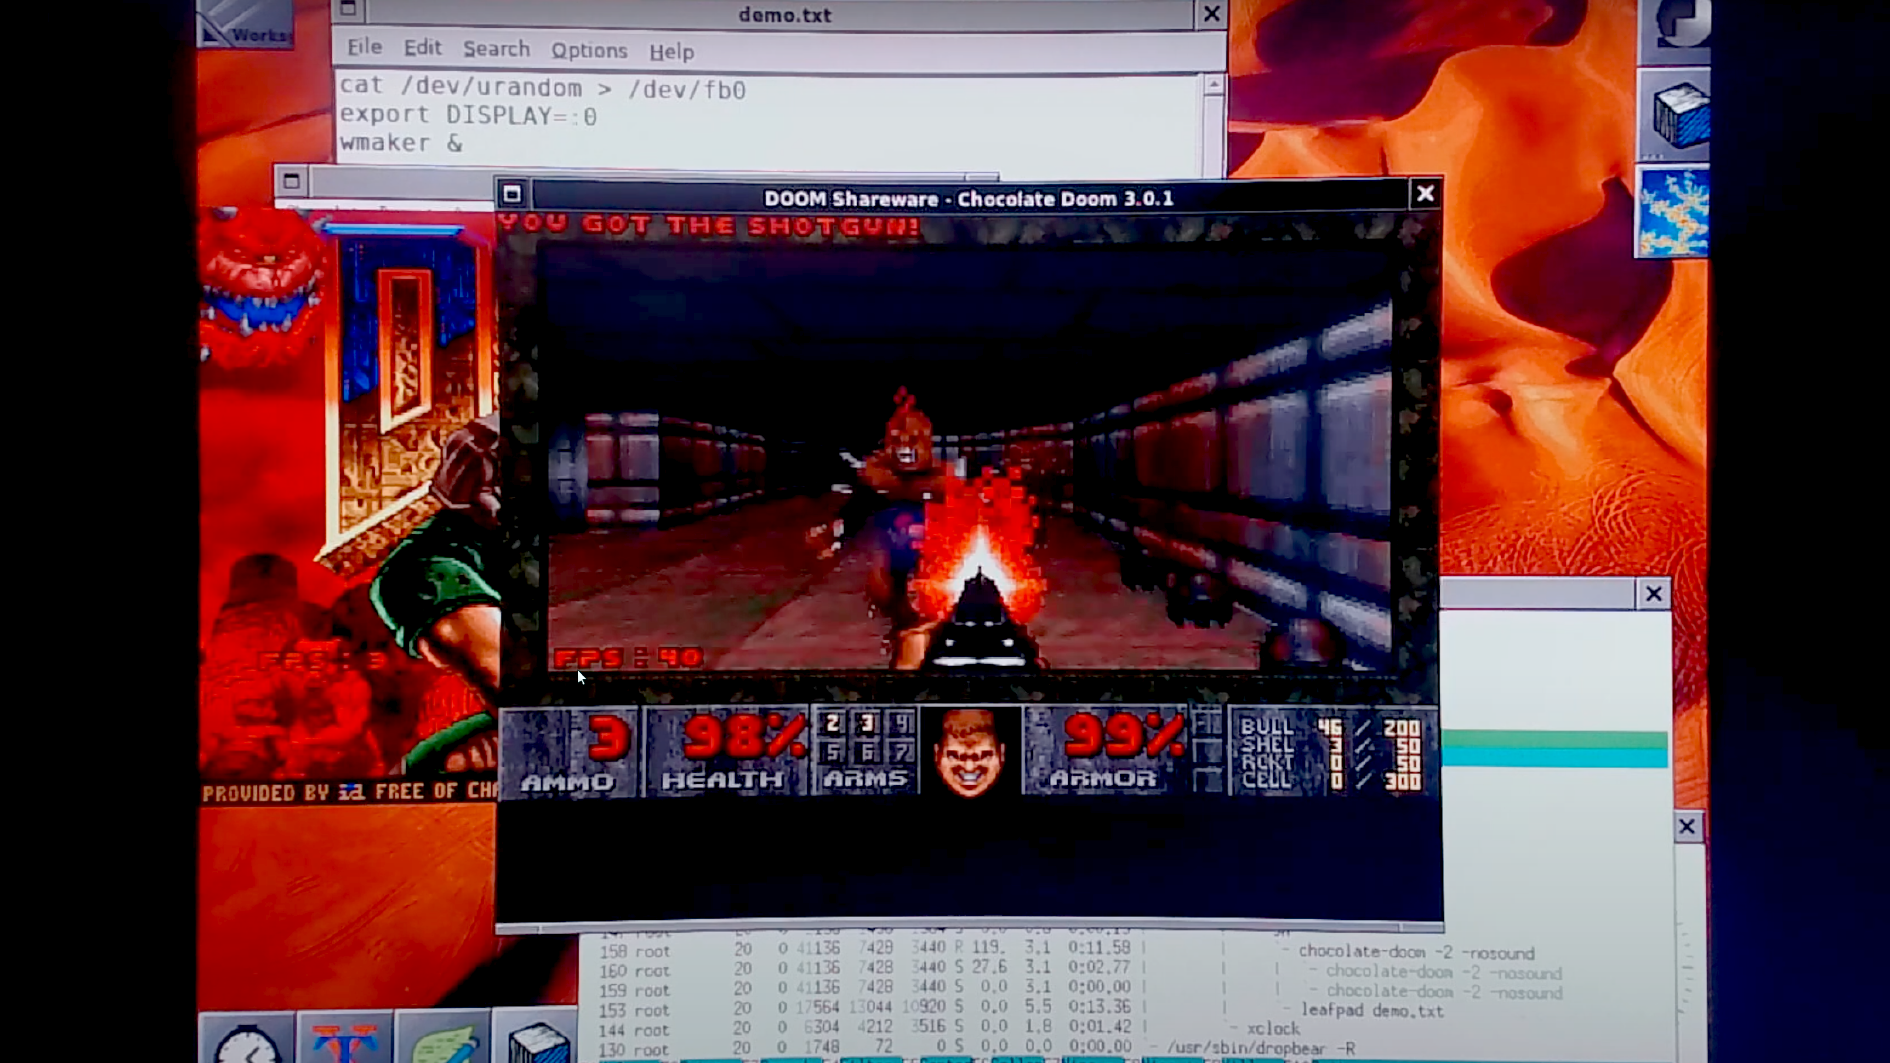

# User space !
x11
mpg123
Dillo
xterm
htop
sl
feh
xclock